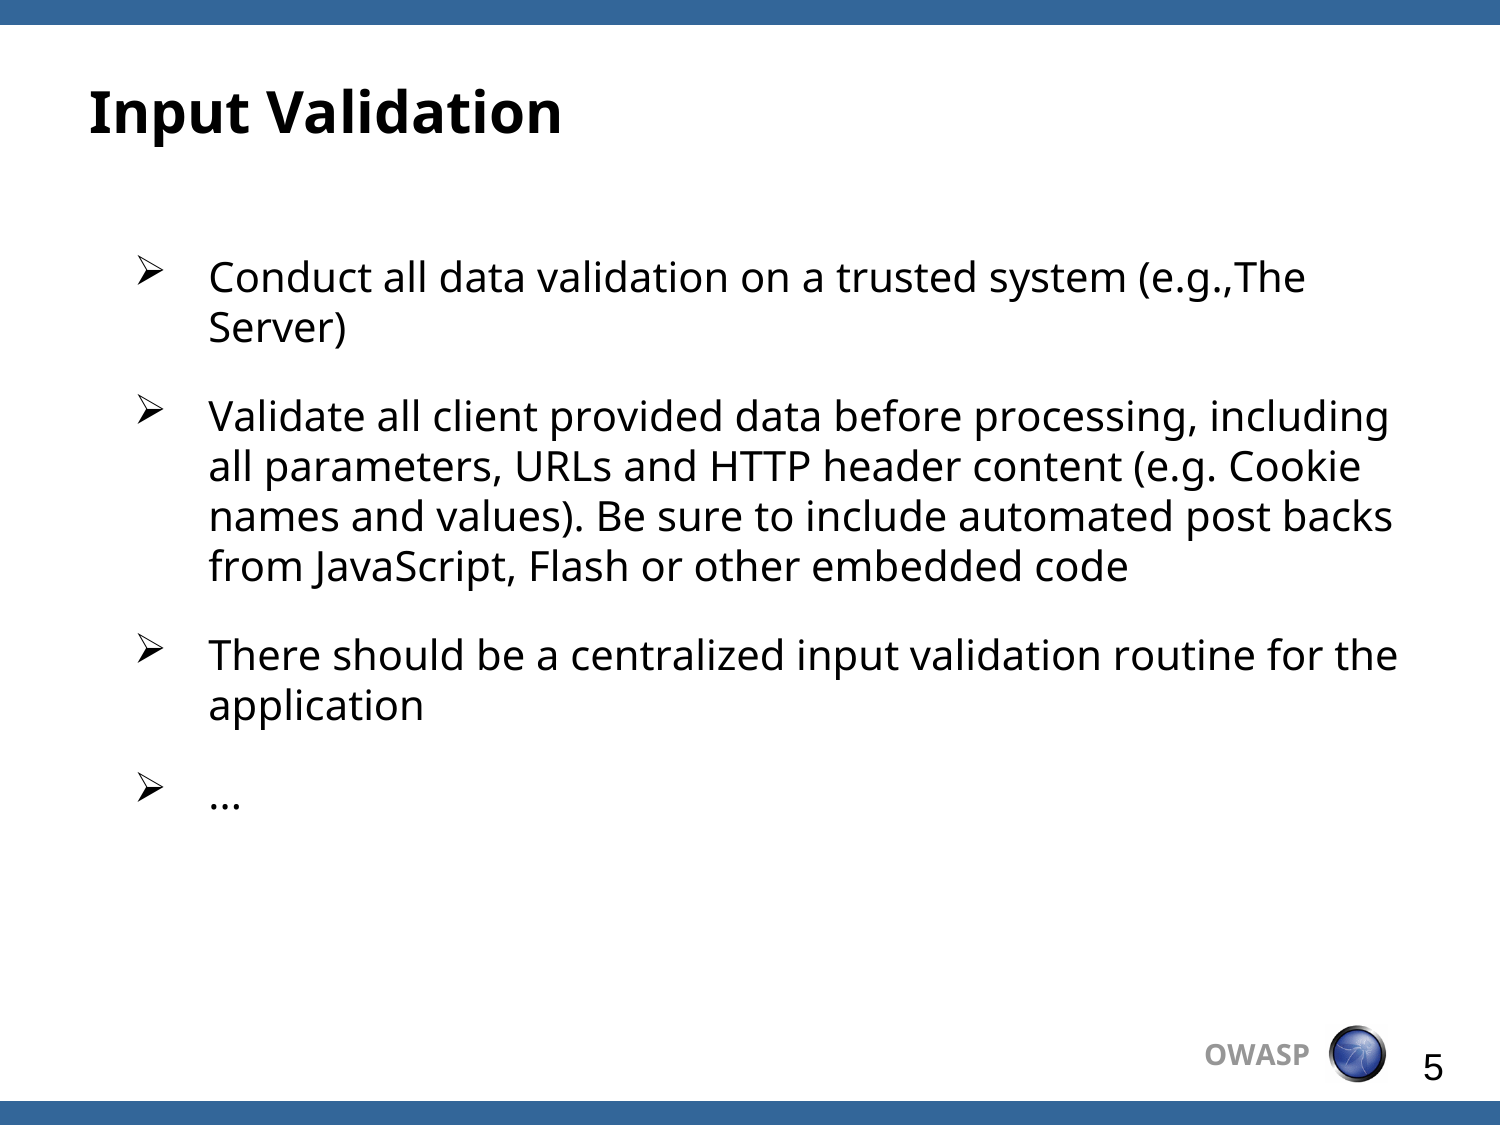

# Input Validation
Conduct all data validation on a trusted system (e.g.,The Server)
Validate all client provided data before processing, including all parameters, URLs and HTTP header content (e.g. Cookie names and values). Be sure to include automated post backs from JavaScript, Flash or other embedded code
There should be a centralized input validation routine for the application
...
5